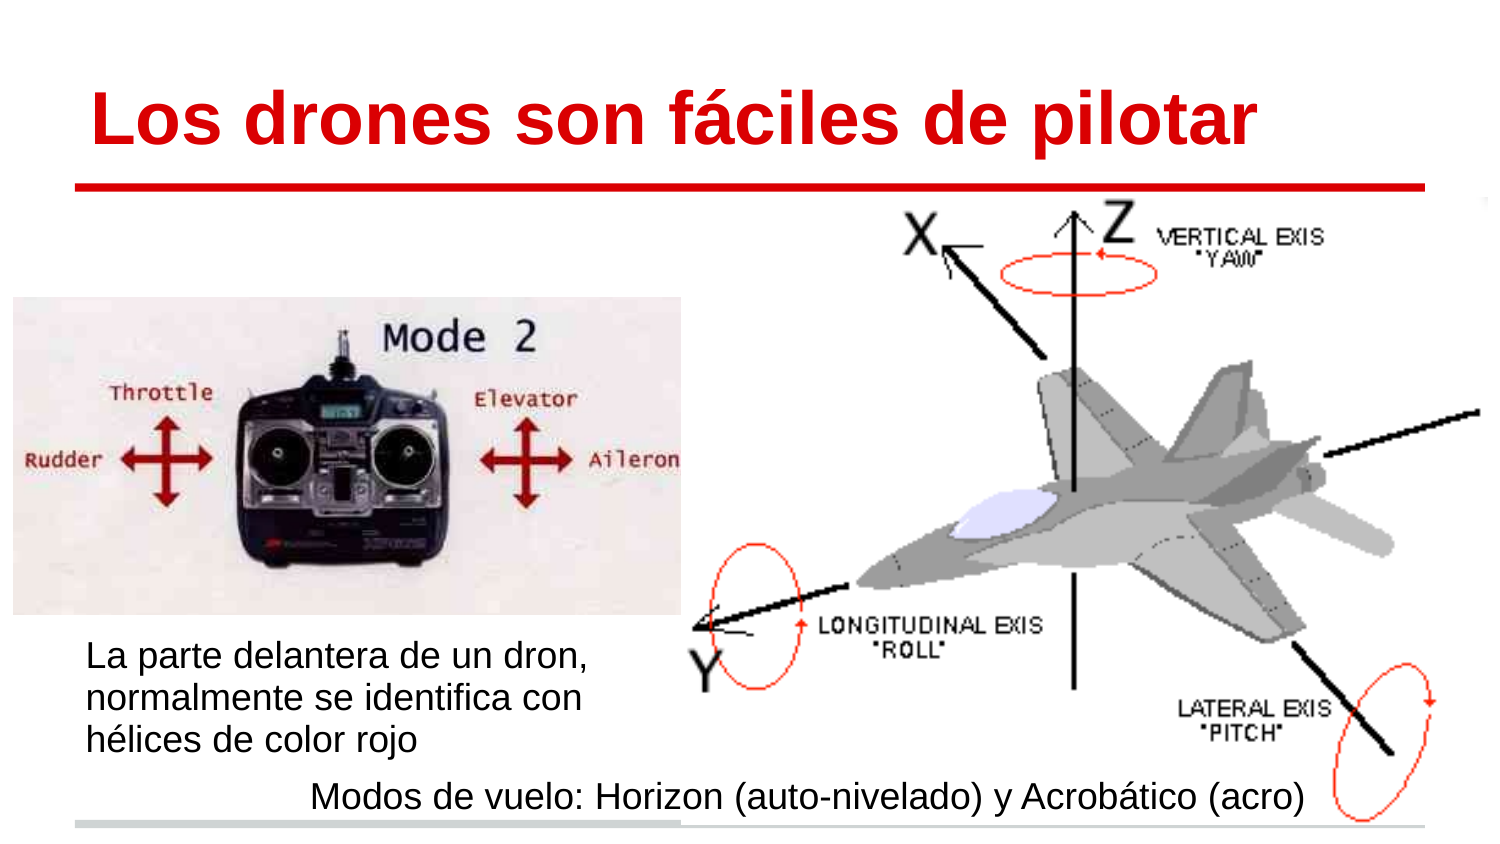

# Los drones son fáciles de pilotar
La parte delantera de un dron, normalmente se identifica con hélices de color rojo
Modos de vuelo: Horizon (auto-nivelado) y Acrobático (acro)